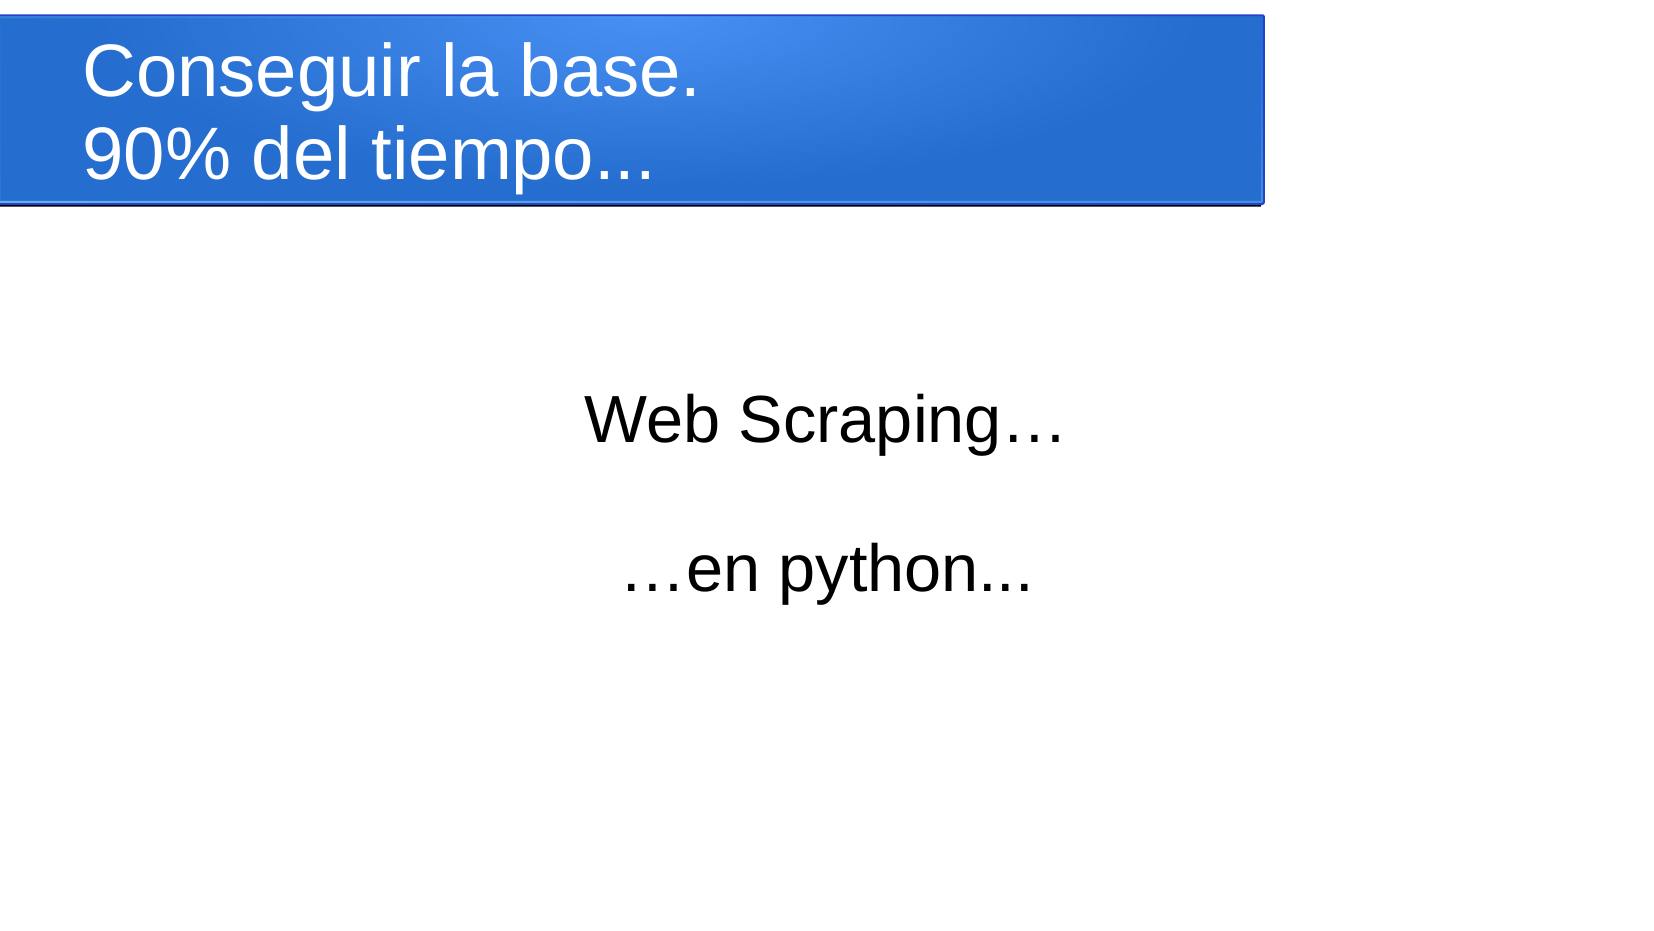

# Conseguir la base. 90% del tiempo...
Web Scraping…
…en python...